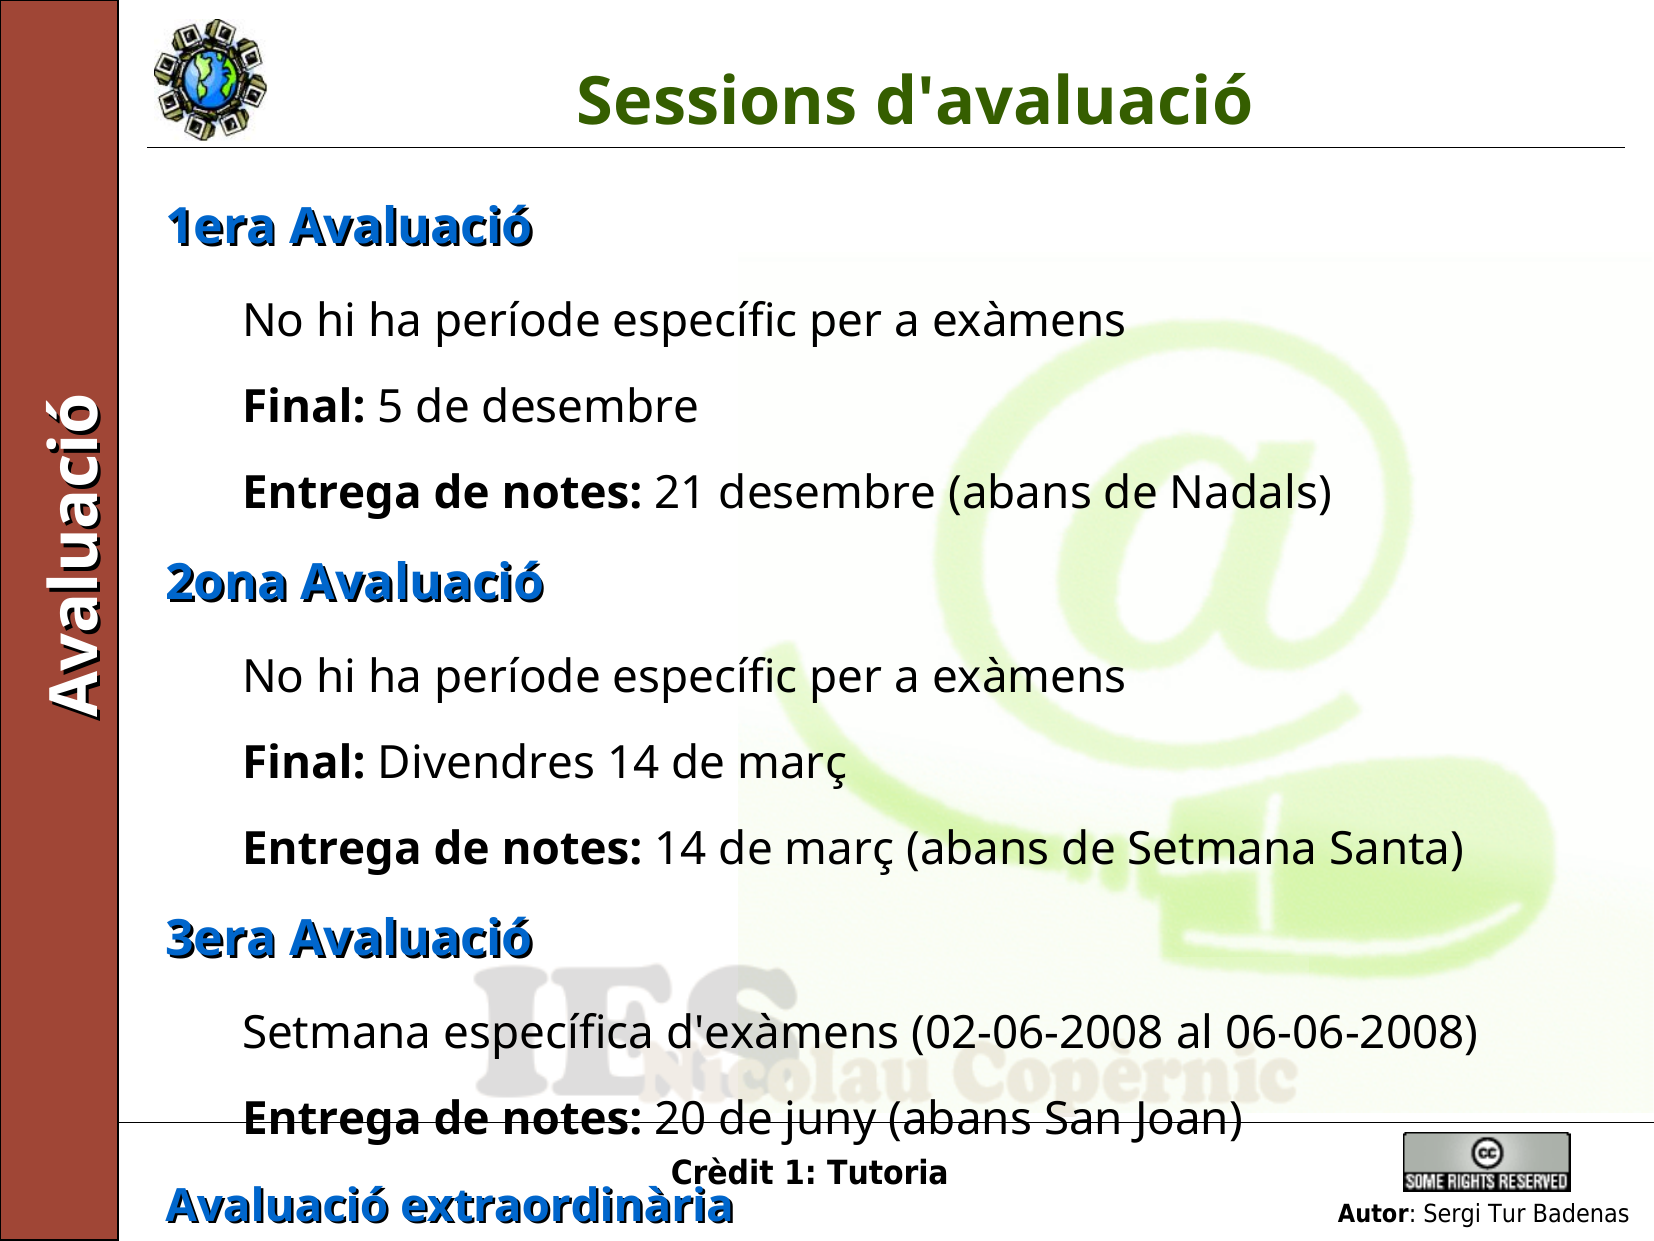

# Sessions d'avaluació
1era Avaluació
No hi ha període específic per a exàmens
Final: 5 de desembre
Entrega de notes: 21 desembre (abans de Nadals)
2ona Avaluació
No hi ha període específic per a exàmens
Final: Divendres 14 de març
Entrega de notes: 14 de març (abans de Setmana Santa)
3era Avaluació
Setmana específica d'exàmens (02-06-2008 al 06-06-2008)
Entrega de notes: 20 de juny (abans San Joan)
Avaluació extraordinària
Setmana específica d'exàmens: 09-06-2008 al 13-06-2008